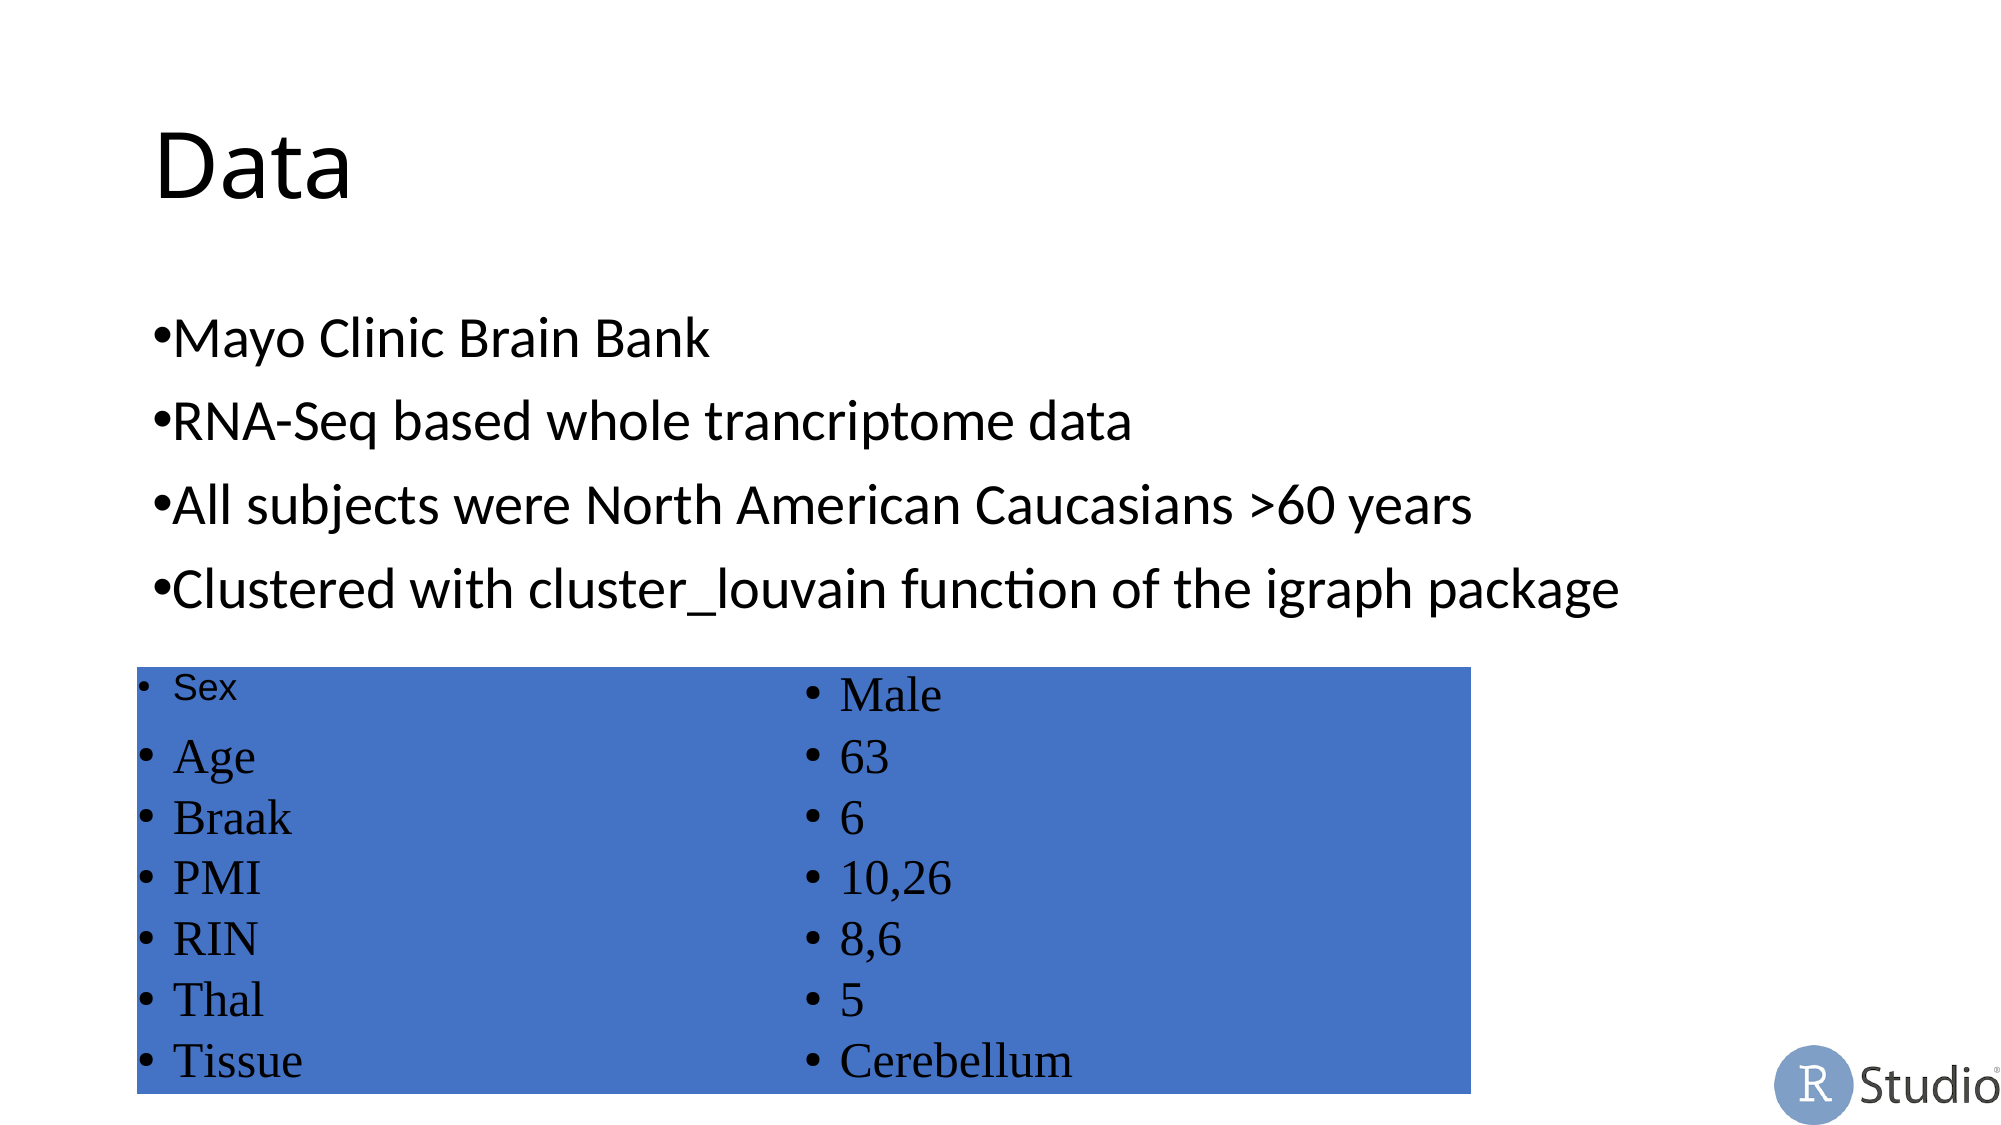

# Data
Mayo Clinic Brain Bank
RNA-Seq based whole trancriptome data
All subjects were North American Caucasians >60 years
Clustered with cluster_louvain function of the igraph package
| Sex | Male |
| --- | --- |
| Age | 63 |
| Braak | 6 |
| PMI | 10,26 |
| RIN | 8,6 |
| Thal | 5 |
| Tissue | Cerebellum |